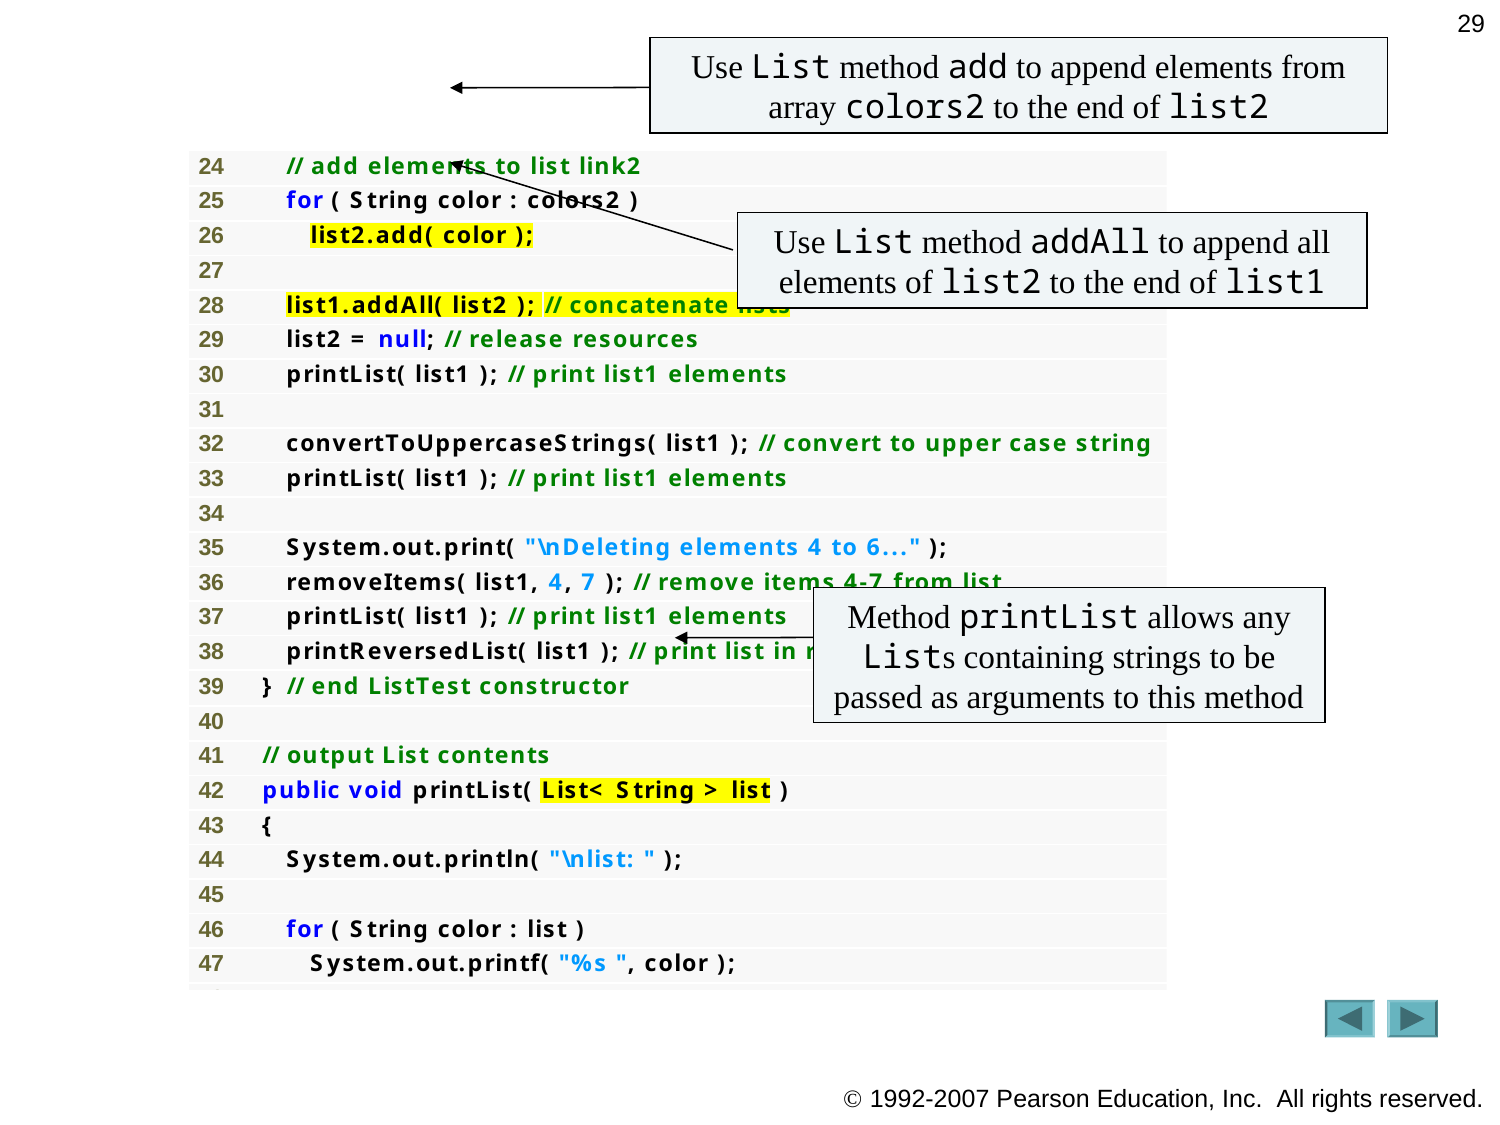

#
Use List method add to append elements from array colors2 to the end of list2
Use List method addAll to append all elements of list2 to the end of list1
Method printList allows any Lists containing strings to be passed as arguments to this method